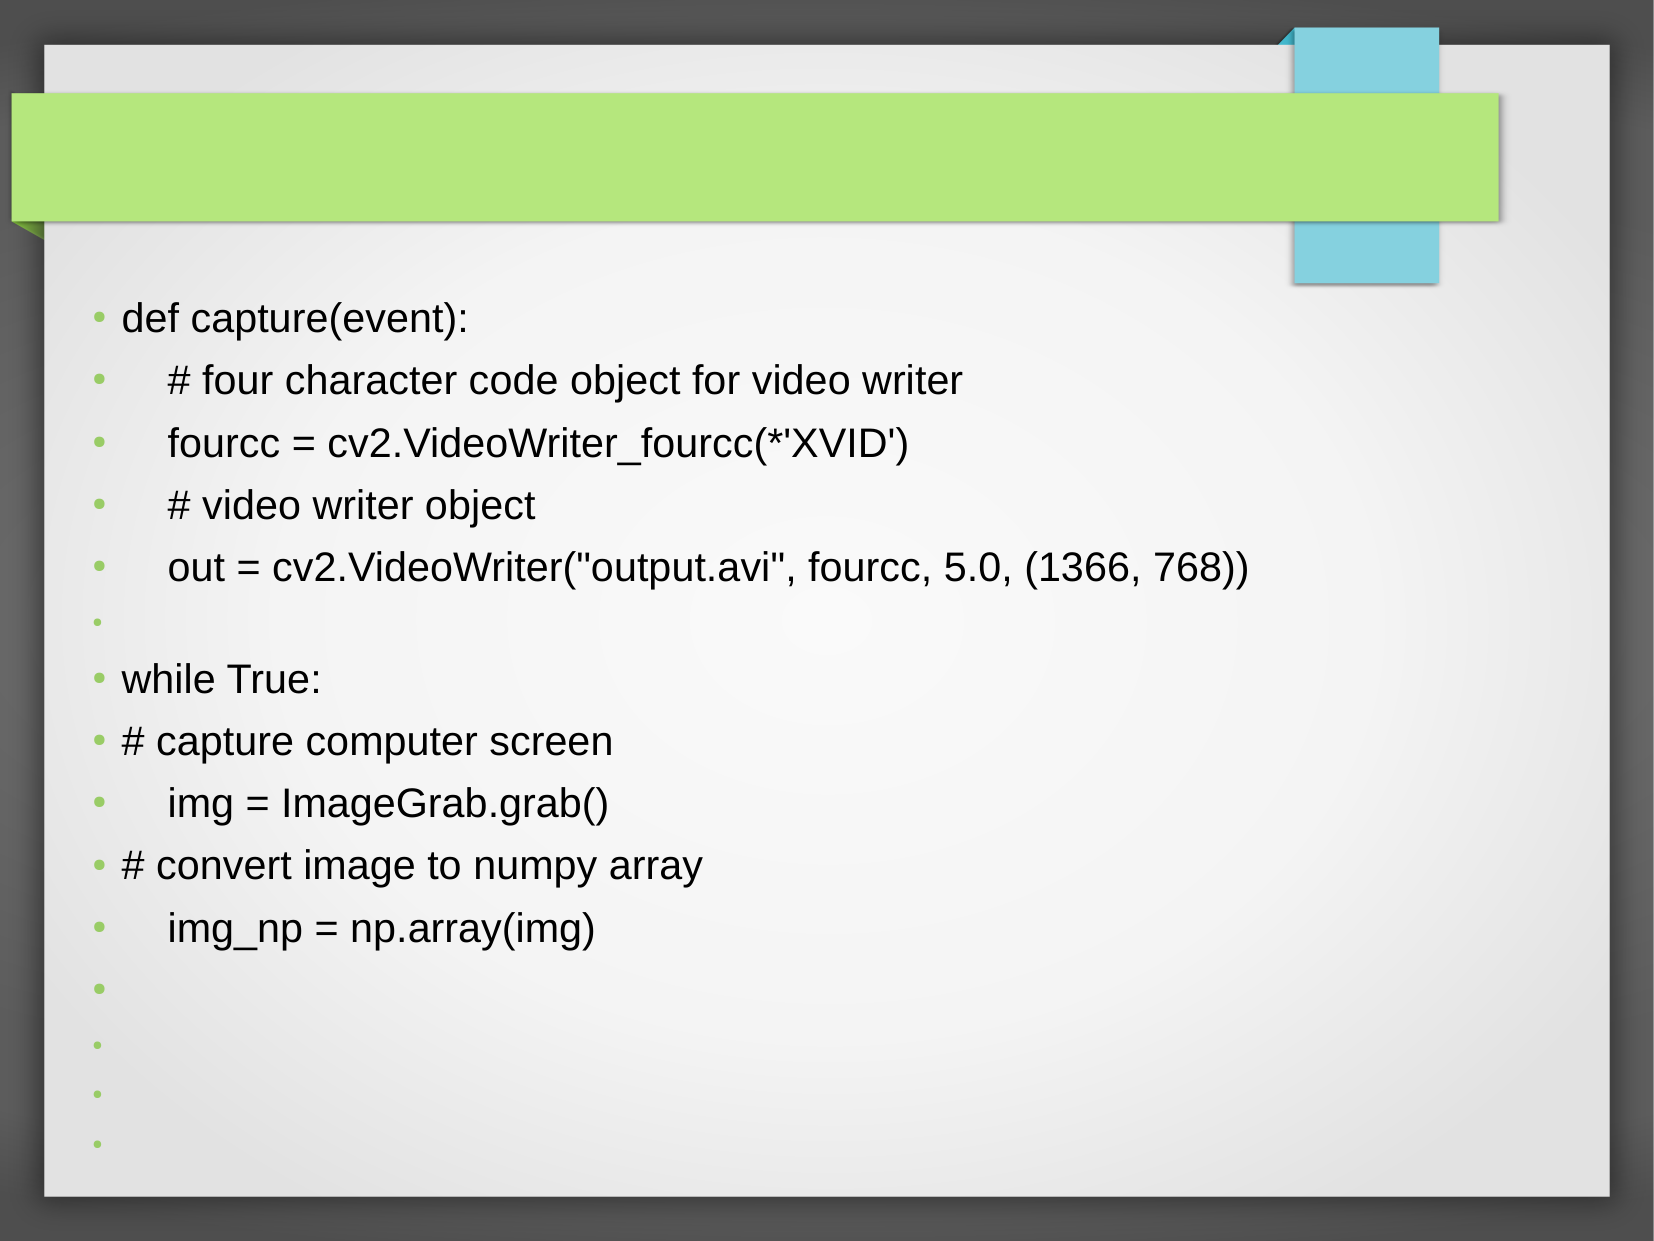

# def capture(event):
 # four character code object for video writer
 fourcc = cv2.VideoWriter_fourcc(*'XVID')
 # video writer object
 out = cv2.VideoWriter("output.avi", fourcc, 5.0, (1366, 768))
while True:
# capture computer screen
 img = ImageGrab.grab()
# convert image to numpy array
 img_np = np.array(img)